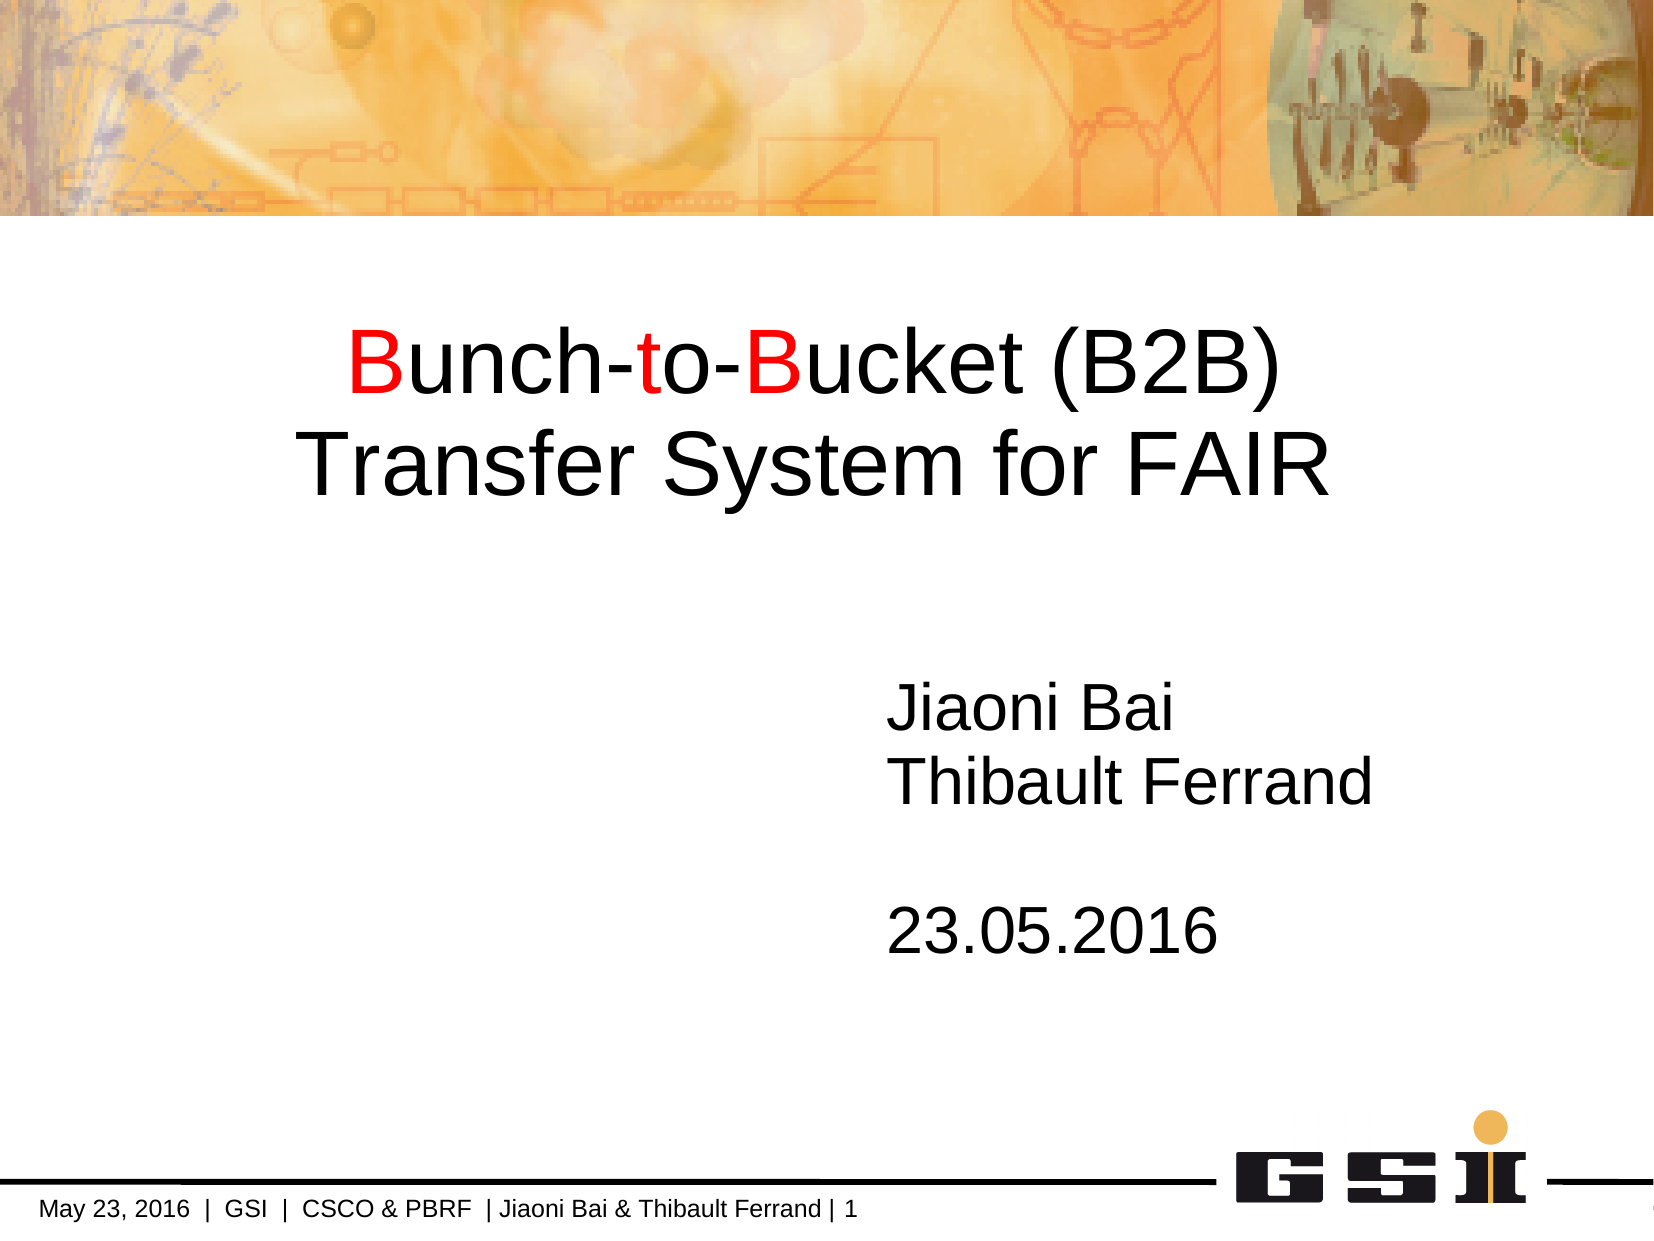

# Bunch-to-Bucket (B2B) Transfer System for FAIR
Jiaoni Bai
Thibault Ferrand
23.05.2016
1
May 23, 2016 | GSI | CSCO & PBRF | Jiaoni Bai & Thibault Ferrand |